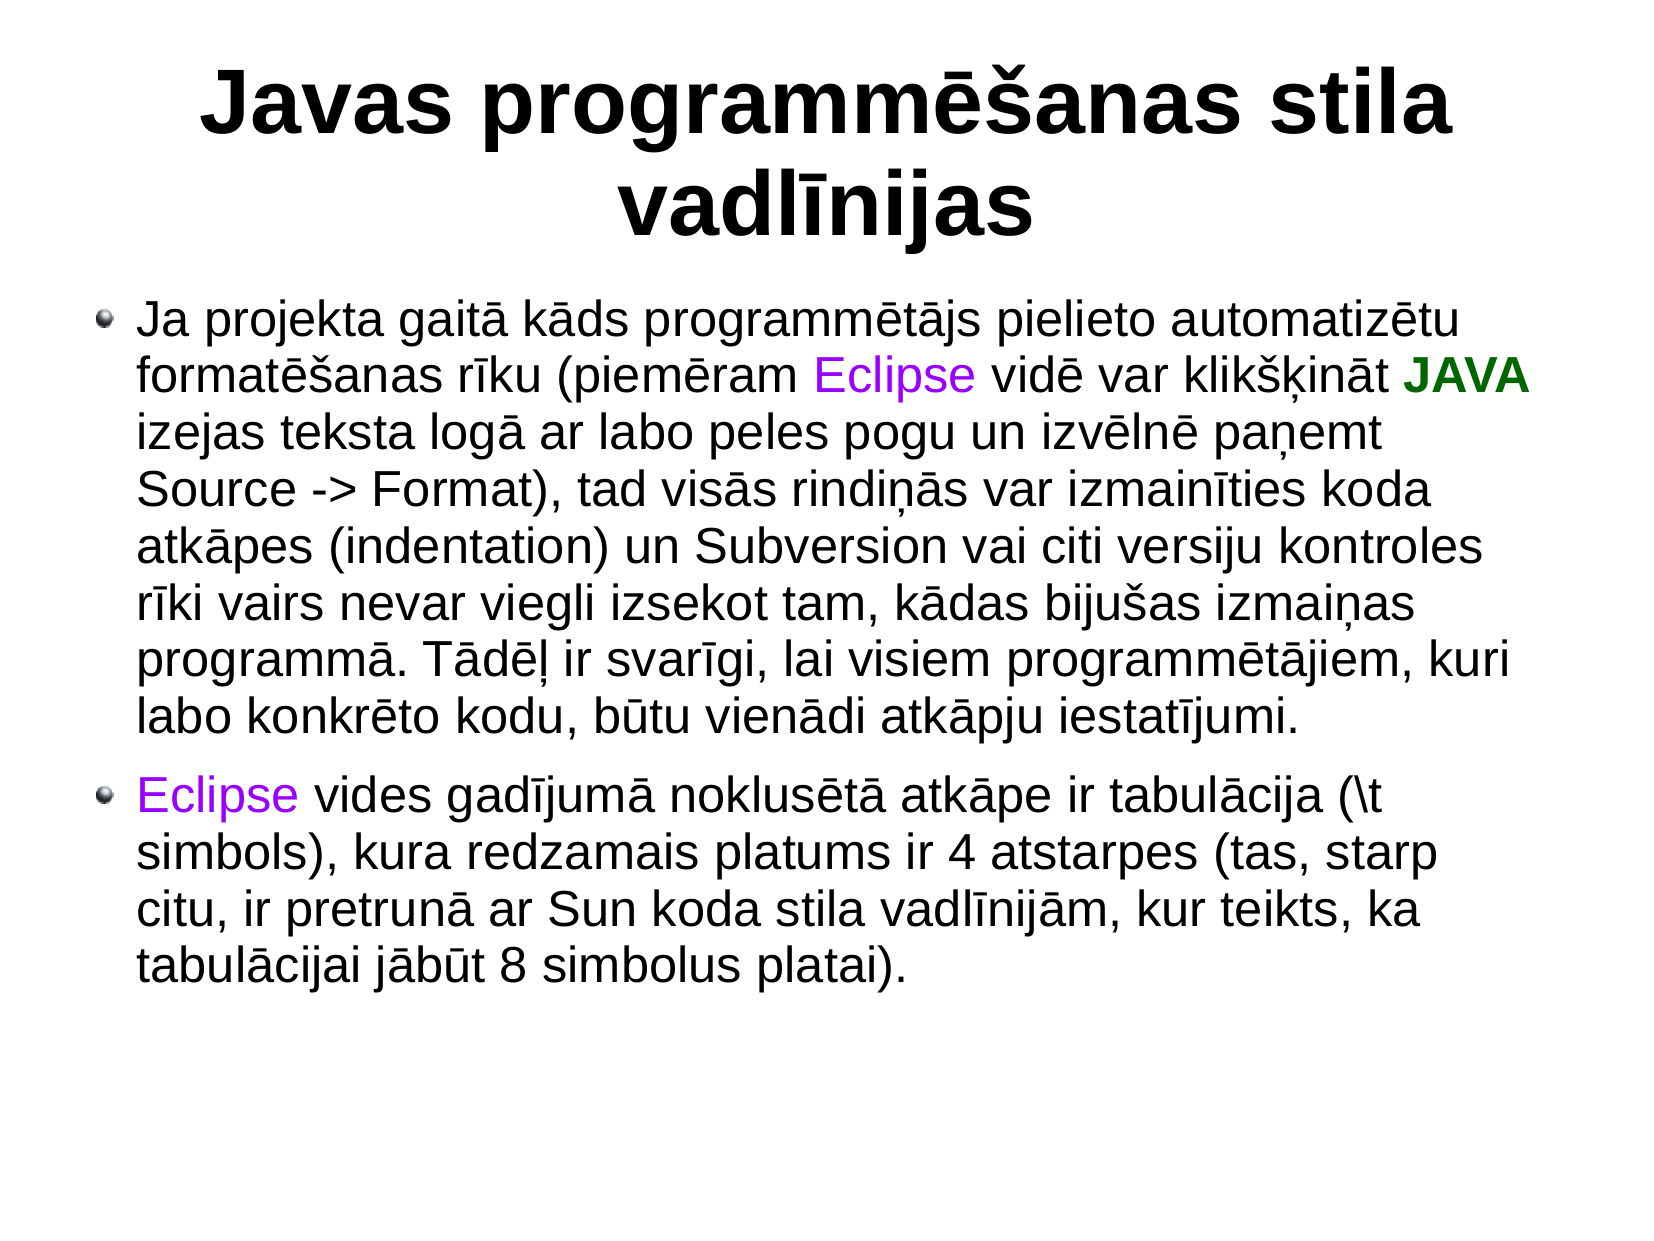

# Javas programmēšanas stila vadlīnijas
Ja projekta gaitā kāds programmētājs pielieto automatizētu formatēšanas rīku (piemēram Eclipse vidē var klikšķināt JAVA izejas teksta logā ar labo peles pogu un izvēlnē paņemt Source -> Format), tad visās rindiņās var izmainīties koda atkāpes (indentation) un Subversion vai citi versiju kontroles rīki vairs nevar viegli izsekot tam, kādas bijušas izmaiņas programmā. Tādēļ ir svarīgi, lai visiem programmētājiem, kuri labo konkrēto kodu, būtu vienādi atkāpju iestatījumi.
Eclipse vides gadījumā noklusētā atkāpe ir tabulācija (\t simbols), kura redzamais platums ir 4 atstarpes (tas, starp citu, ir pretrunā ar Sun koda stila vadlīnijām, kur teikts, ka tabulācijai jābūt 8 simbolus platai).